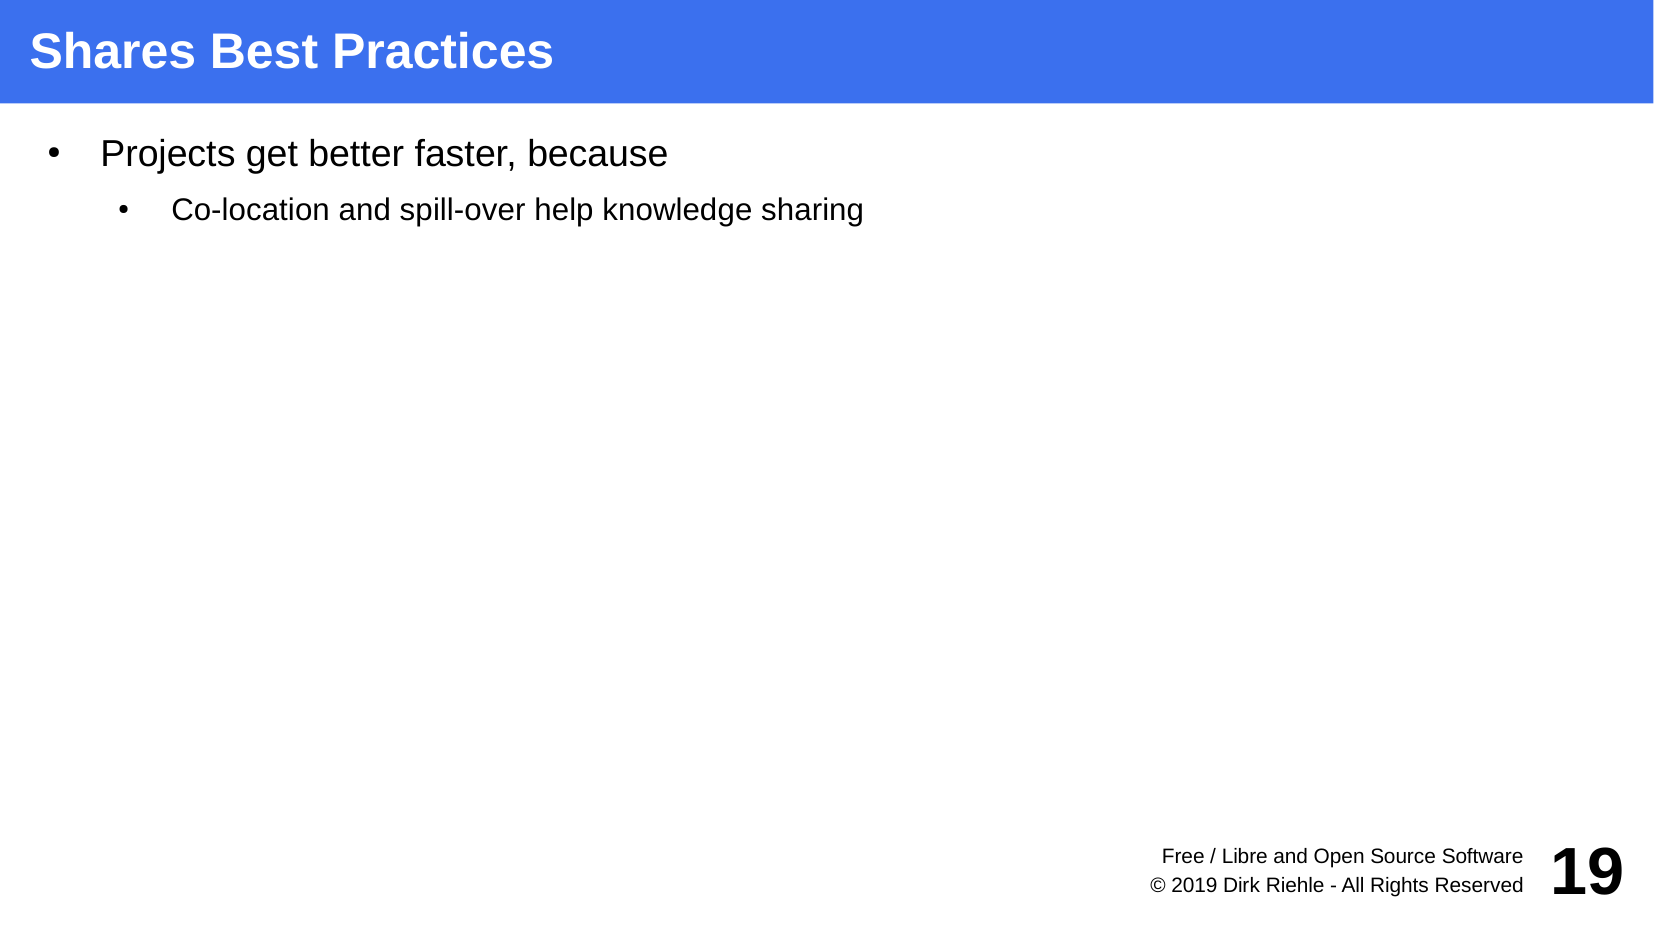

# Shares Best Practices
Projects get better faster, because
Co-location and spill-over help knowledge sharing
Free / Libre and Open Source Software
19
© 2019 Dirk Riehle - All Rights Reserved